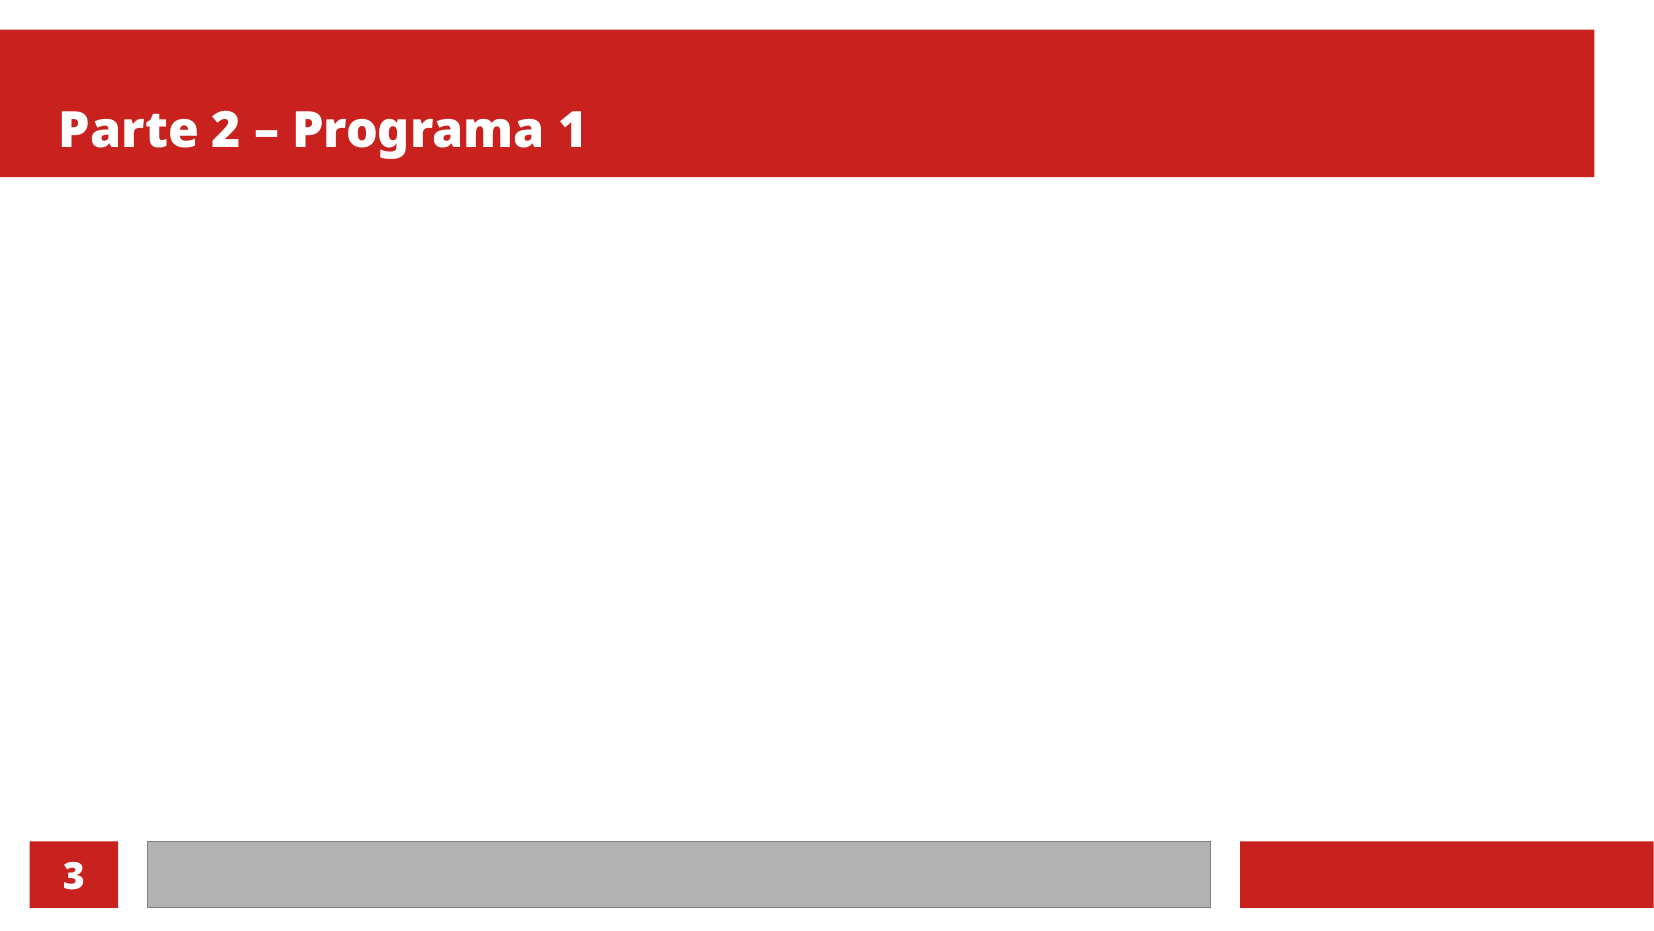

# Parte 2 – Programa 1
3